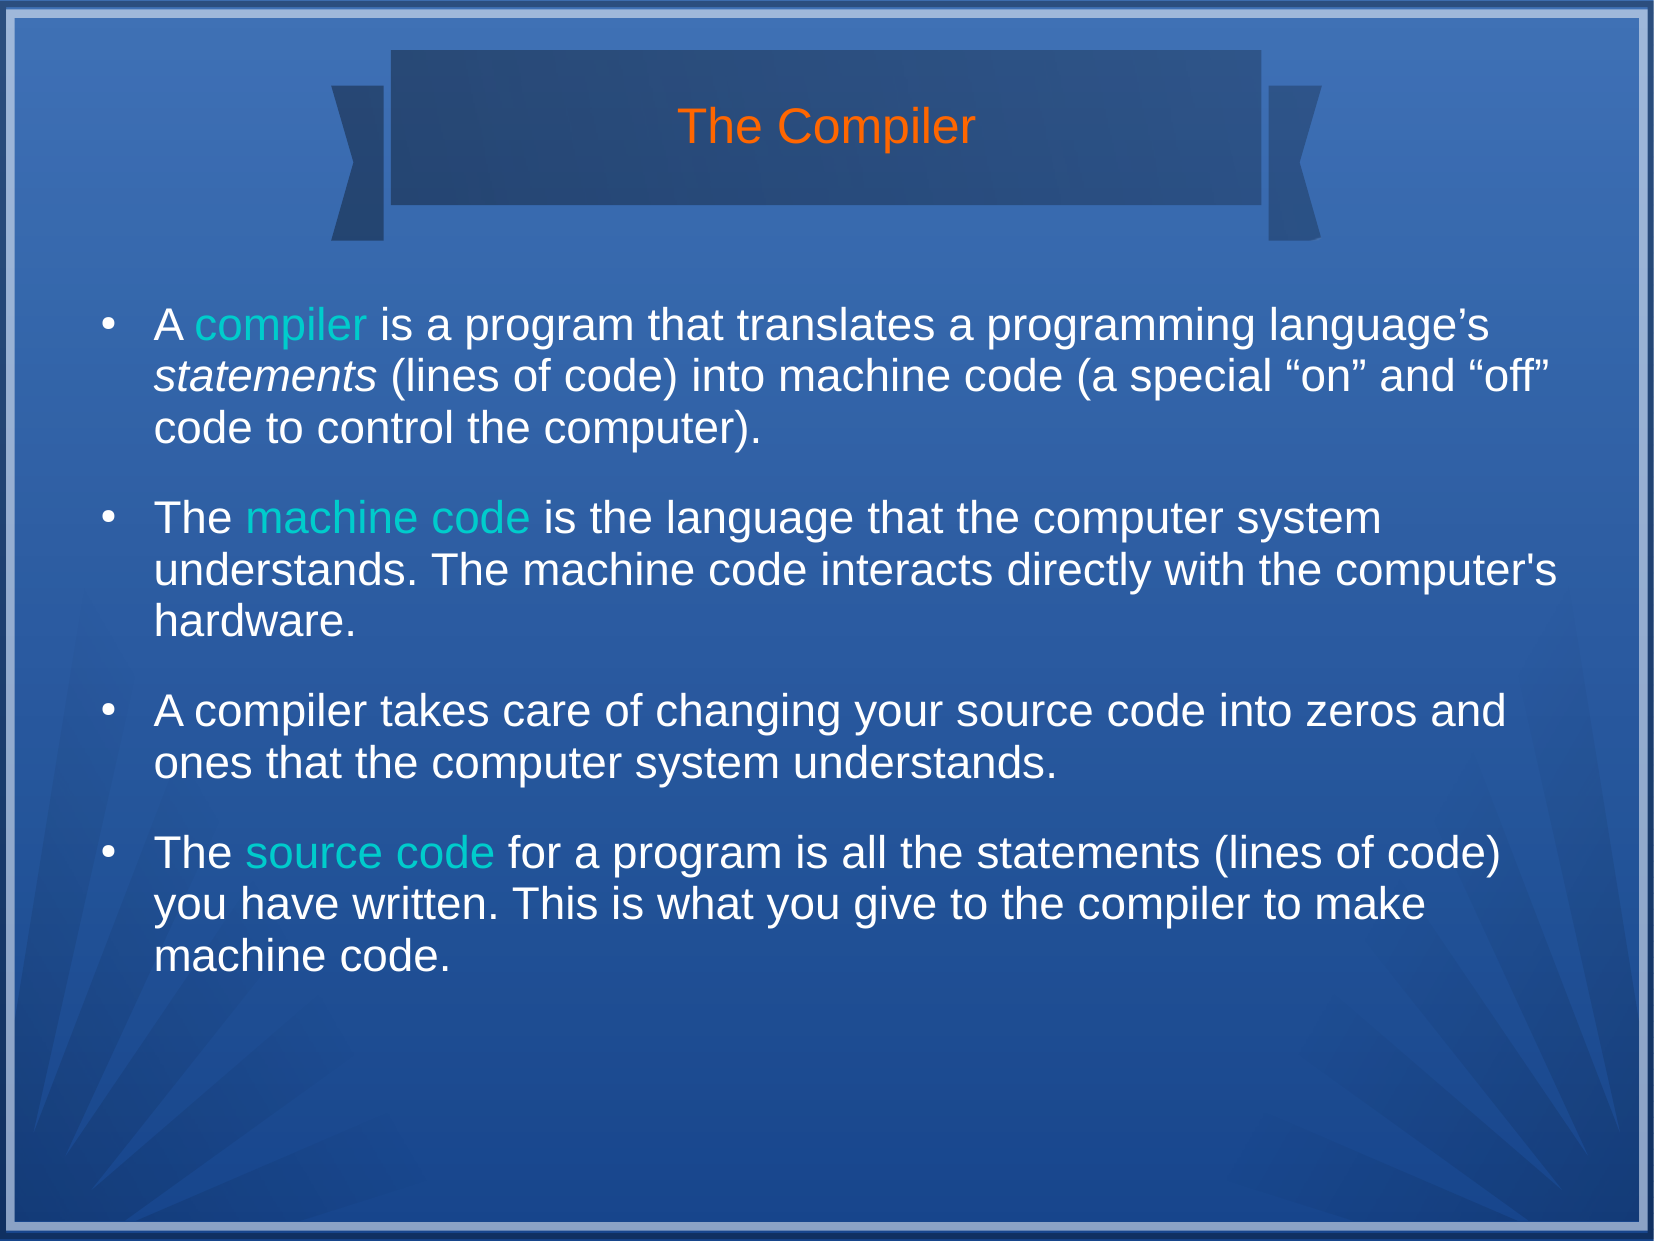

# The Compiler
A compiler is a program that translates a programming language’s statements (lines of code) into machine code (a special “on” and “off” code to control the computer).
The machine code is the language that the computer system understands. The machine code interacts directly with the computer's hardware.
A compiler takes care of changing your source code into zeros and ones that the computer system understands.
The source code for a program is all the statements (lines of code) you have written. This is what you give to the compiler to make machine code.